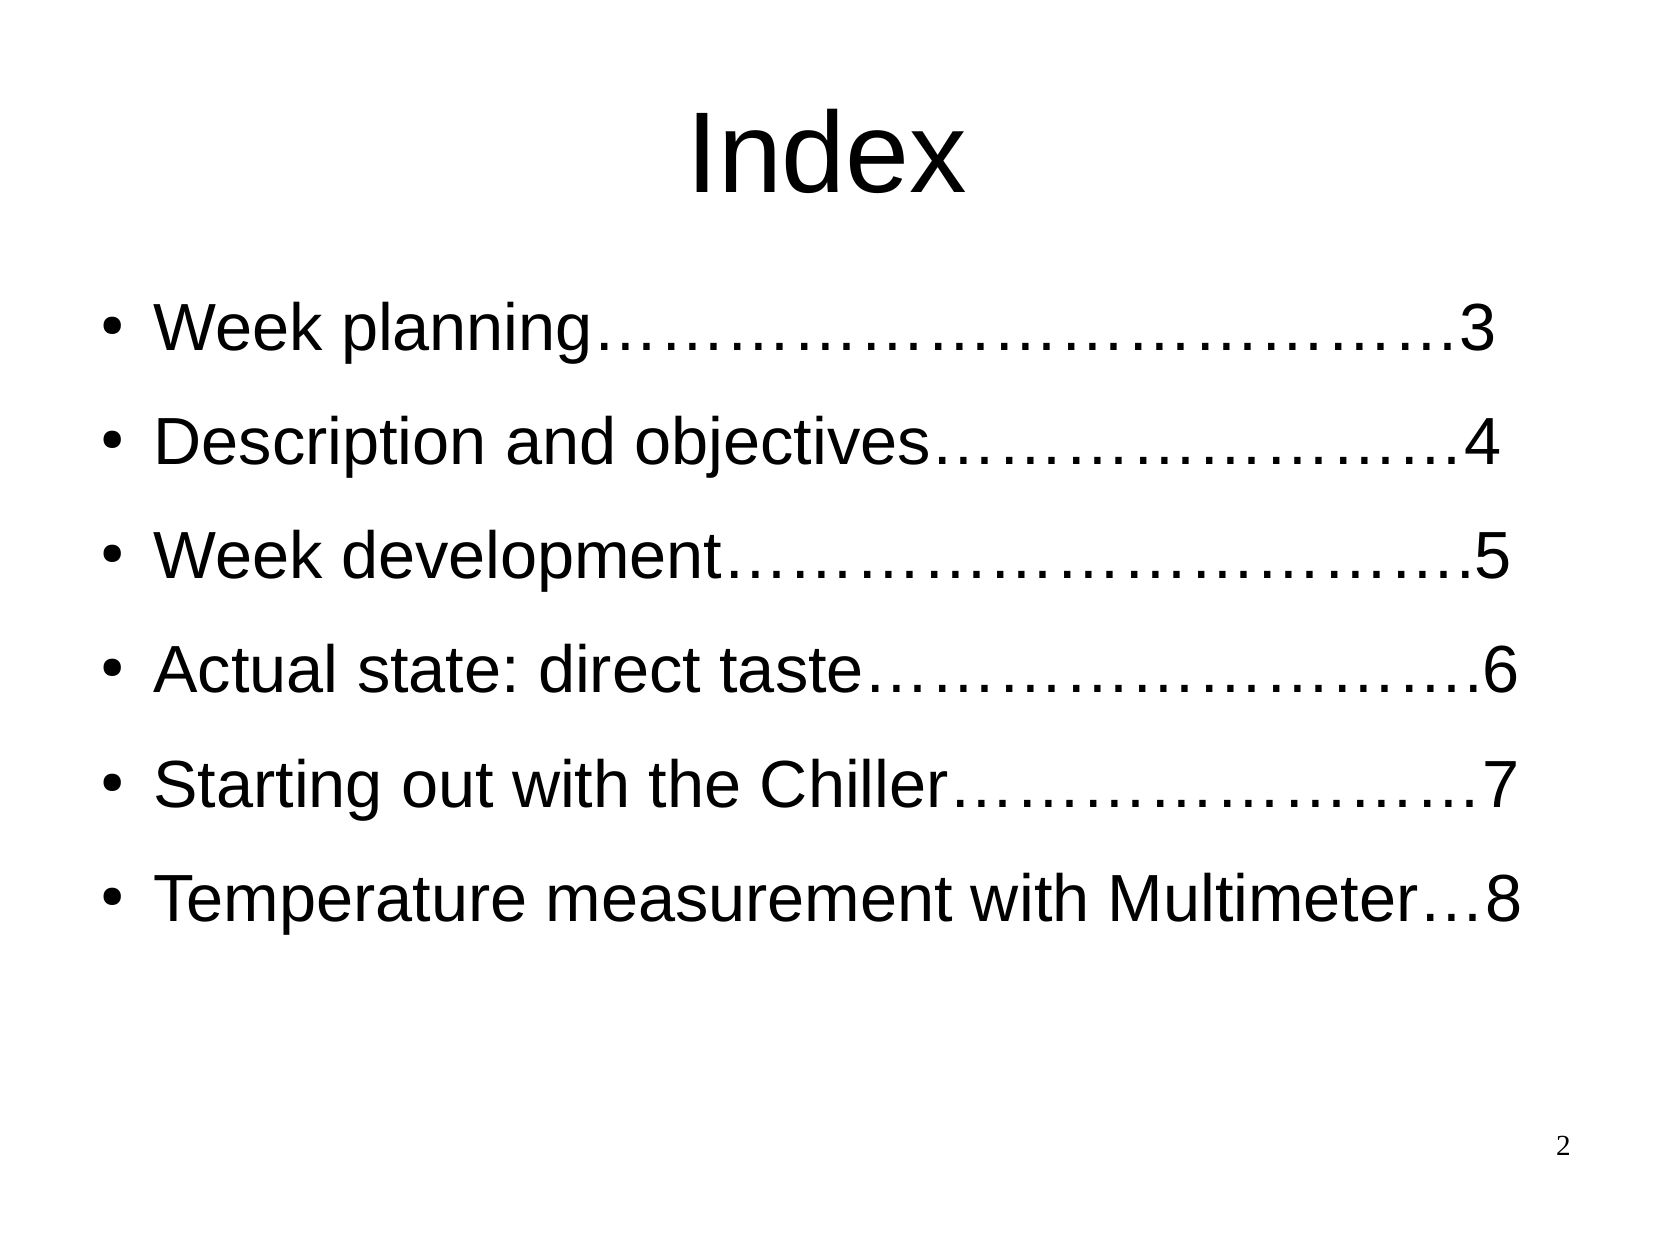

# Index
Week planning…………………………………3
Description and objectives……………………4
Week development…………………………….5
Actual state: direct taste……………………….6
Starting out with the Chiller……………………7
Temperature measurement with Multimeter…8
2